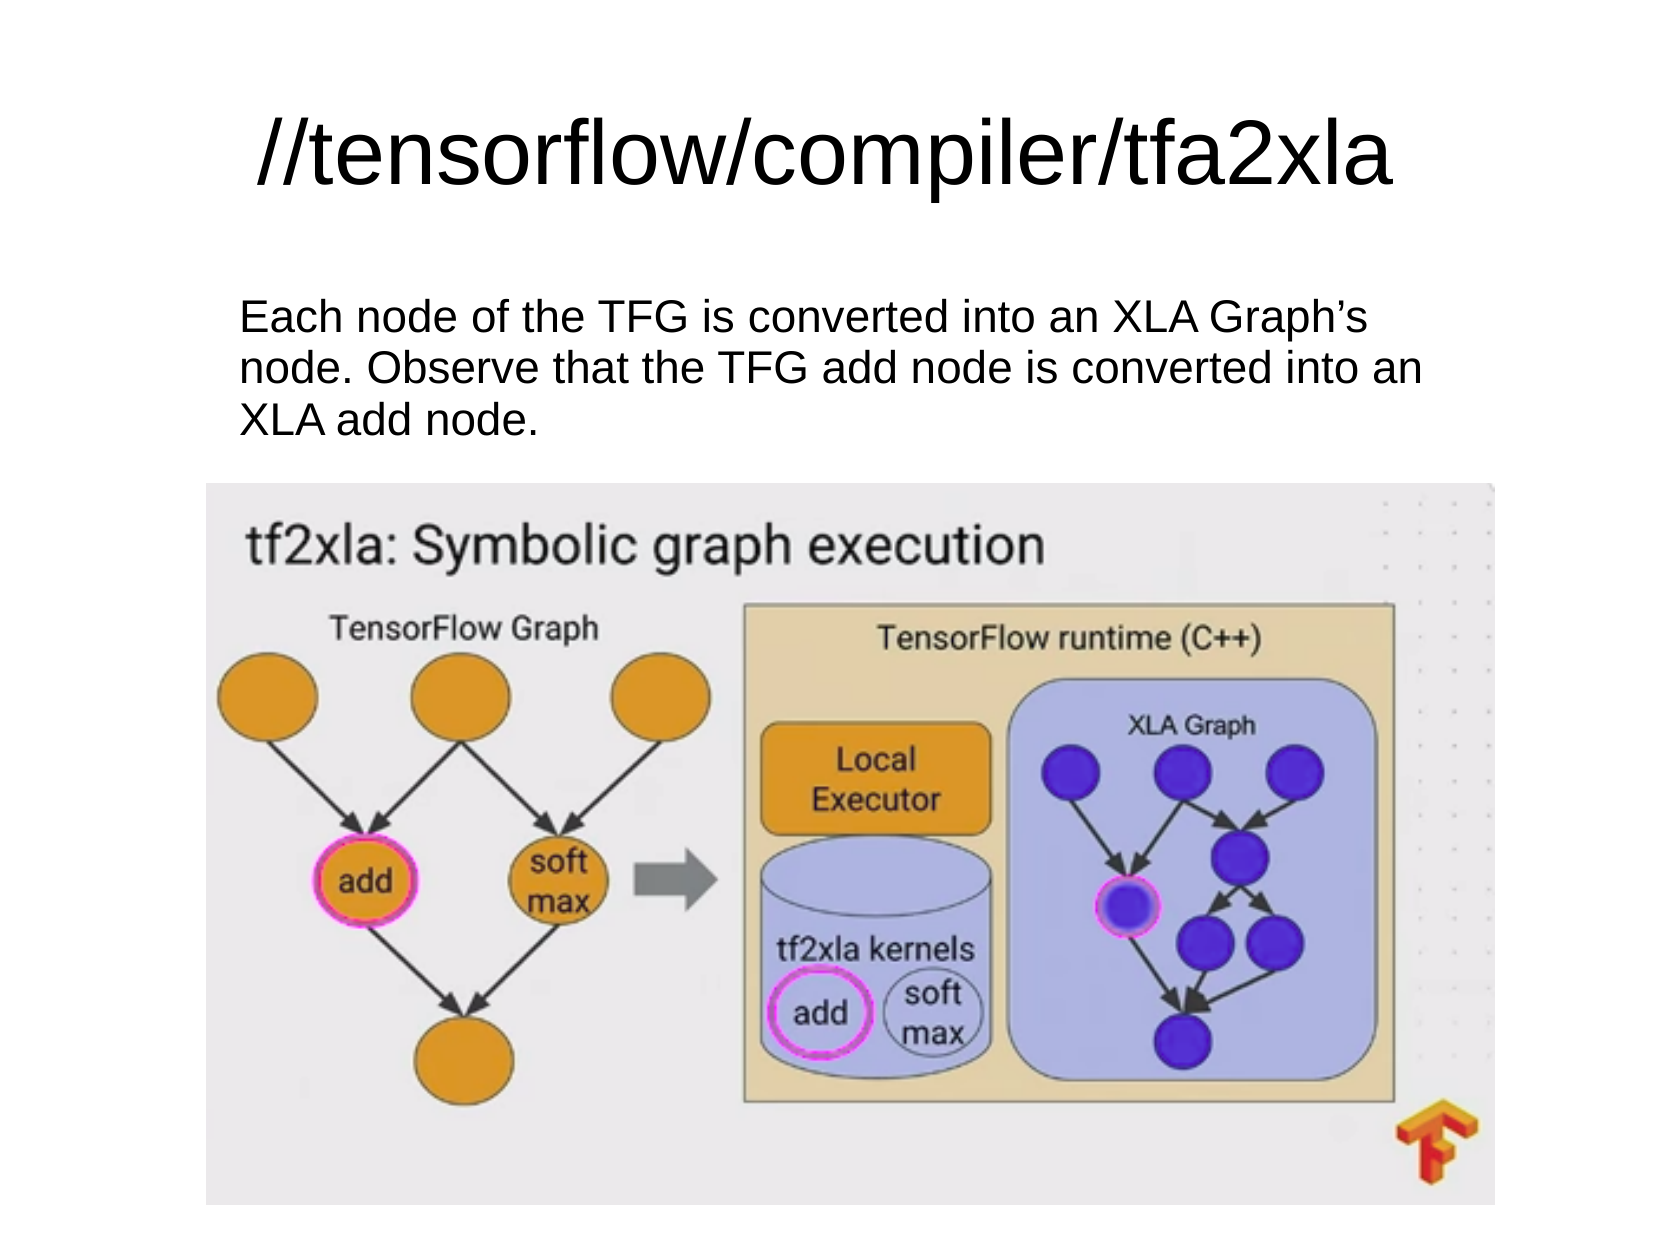

# //tensorflow/compiler/tfa2xla
Each node of the TFG is converted into an XLA Graph’s node. Observe that the TFG add node is converted into an XLA add node.